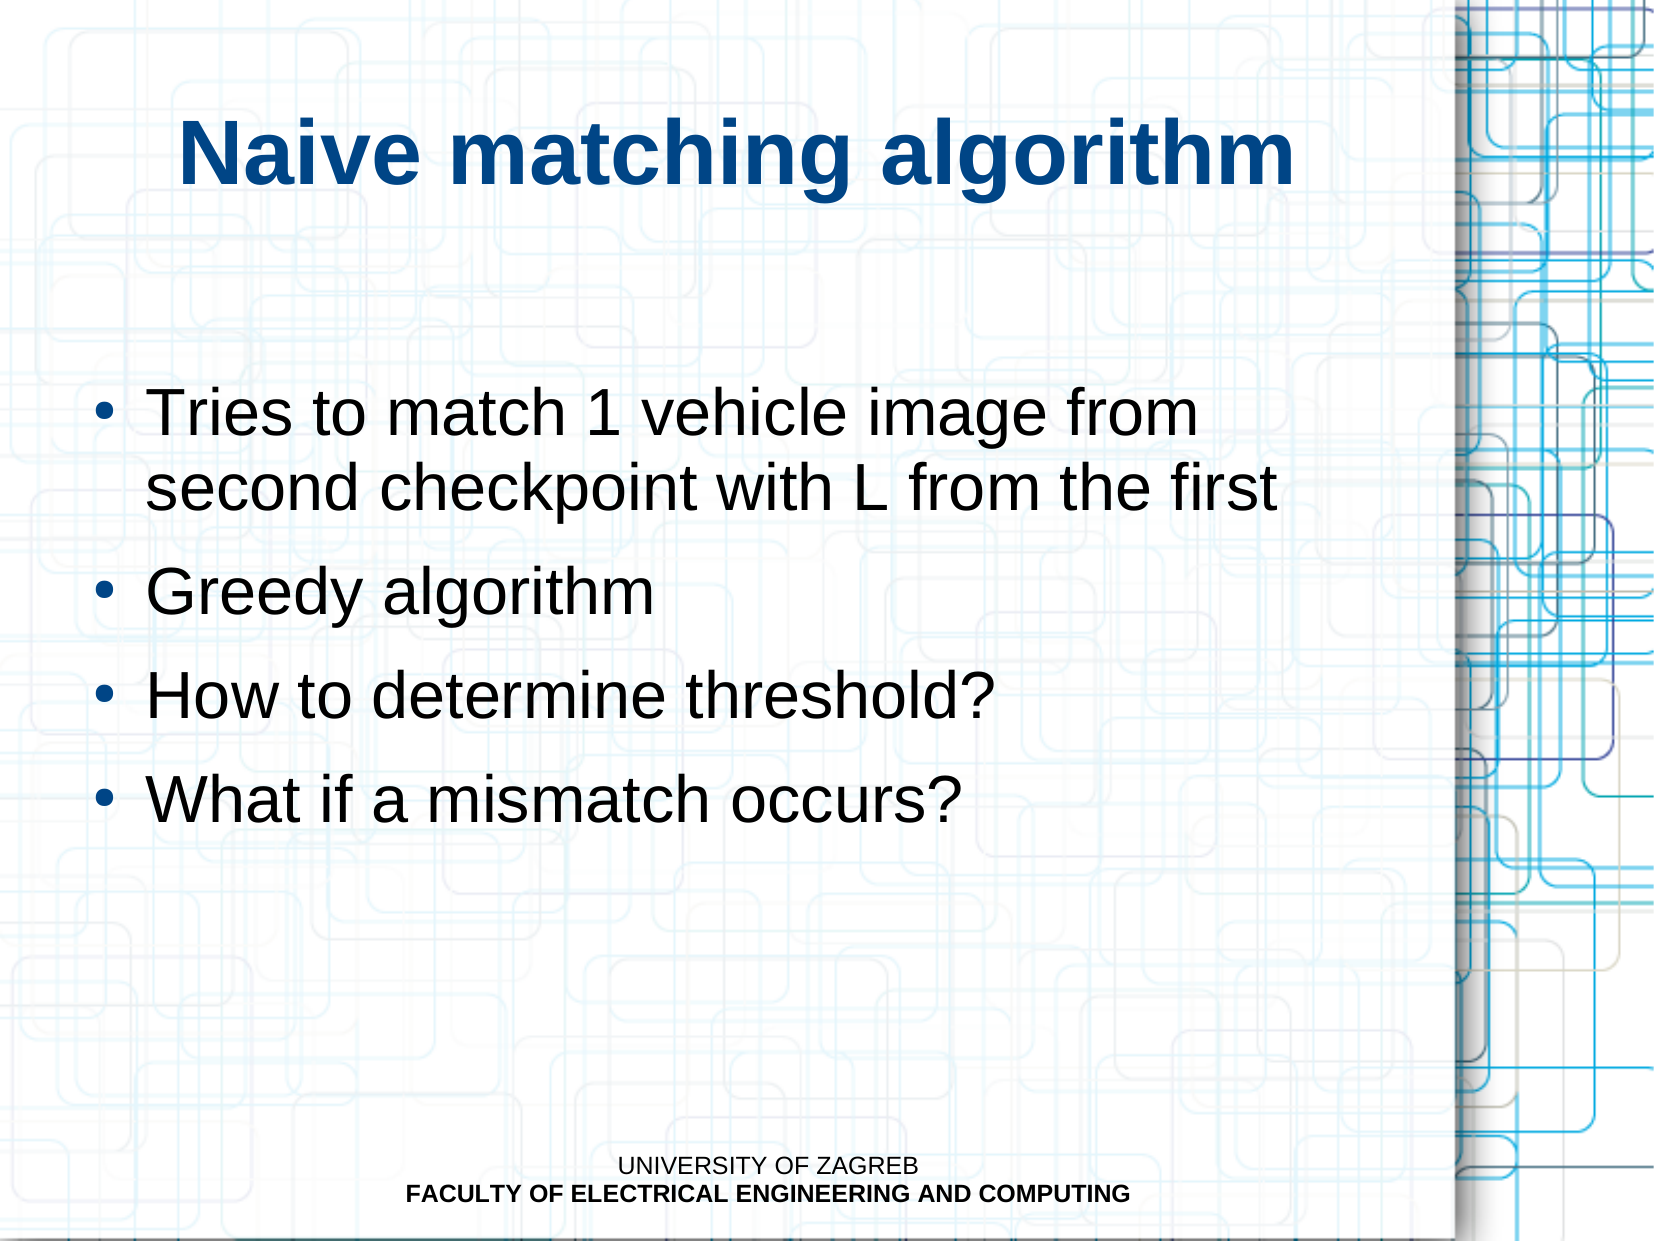

# Naive matching algorithm
Tries to match 1 vehicle image from second checkpoint with L from the first
Greedy algorithm
How to determine threshold?
What if a mismatch occurs?